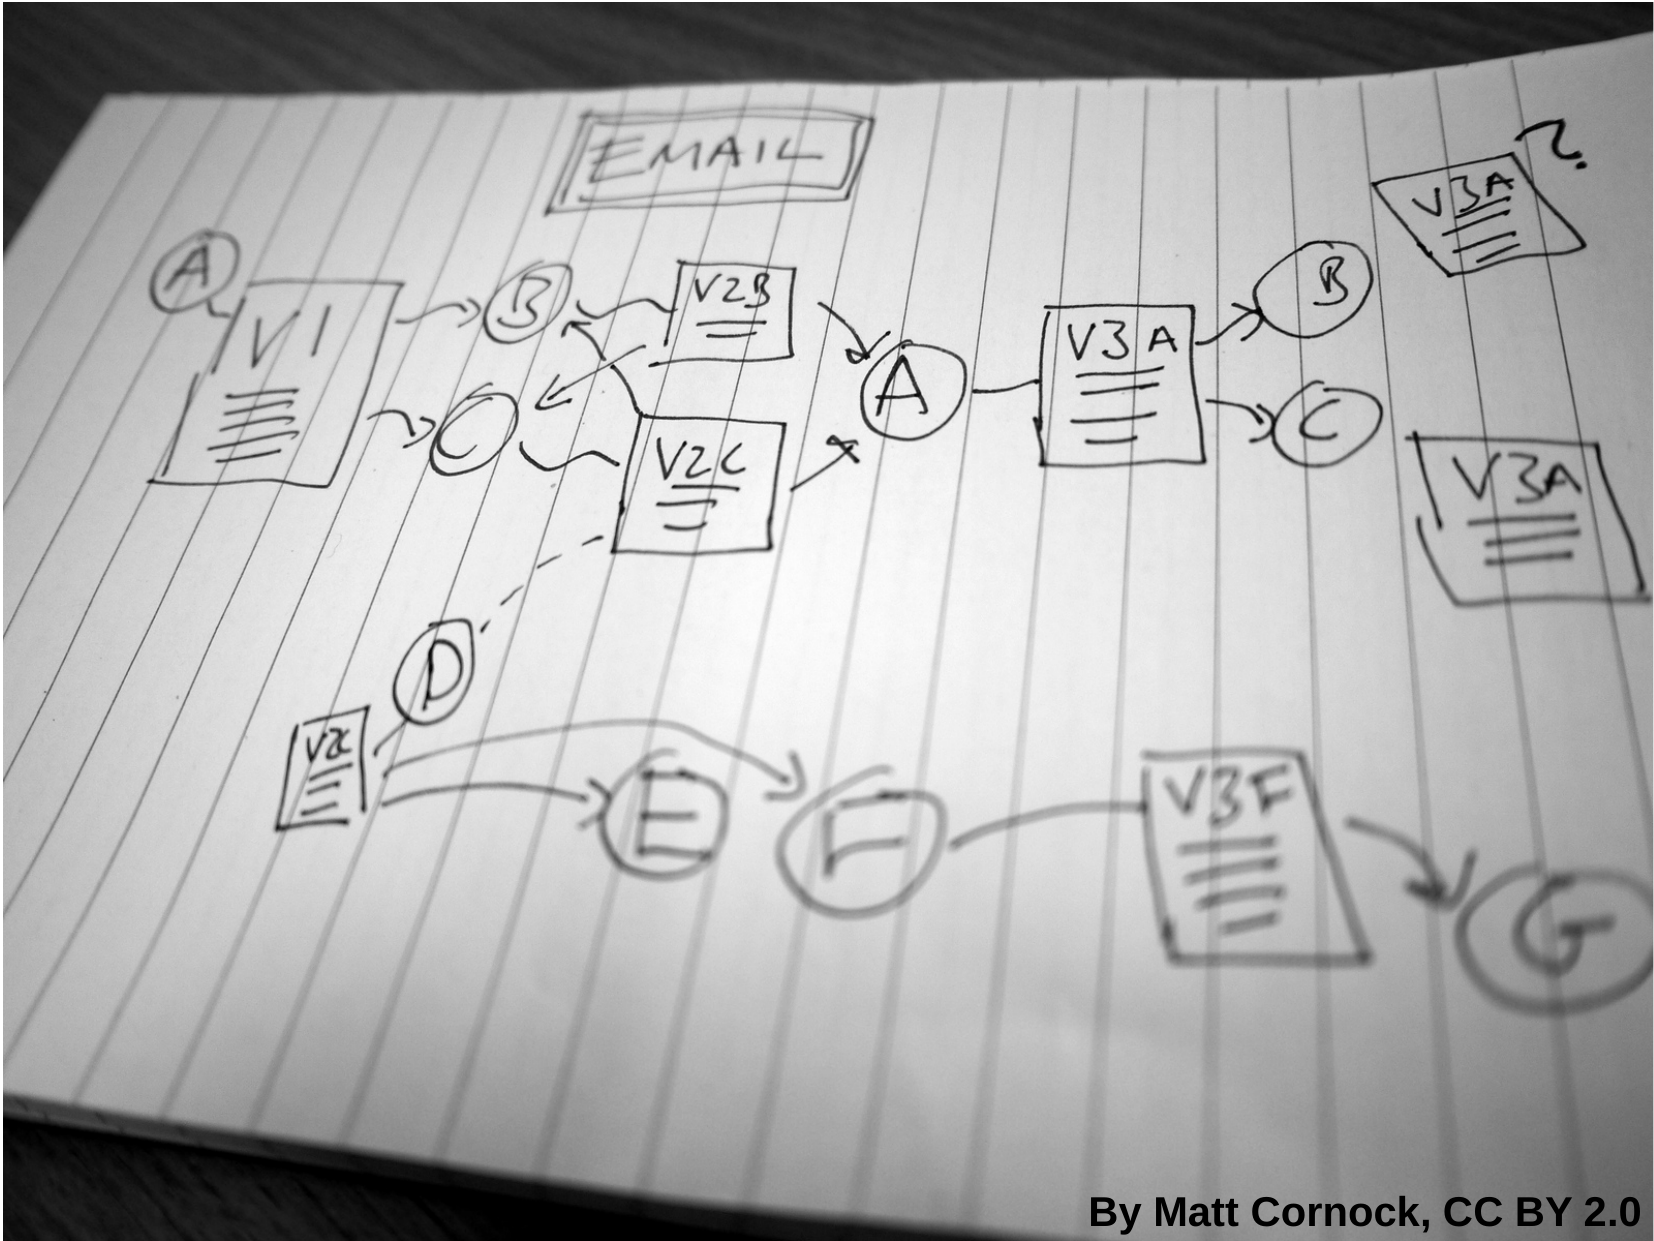

By Matt Cornock, CC BY 2.0
#